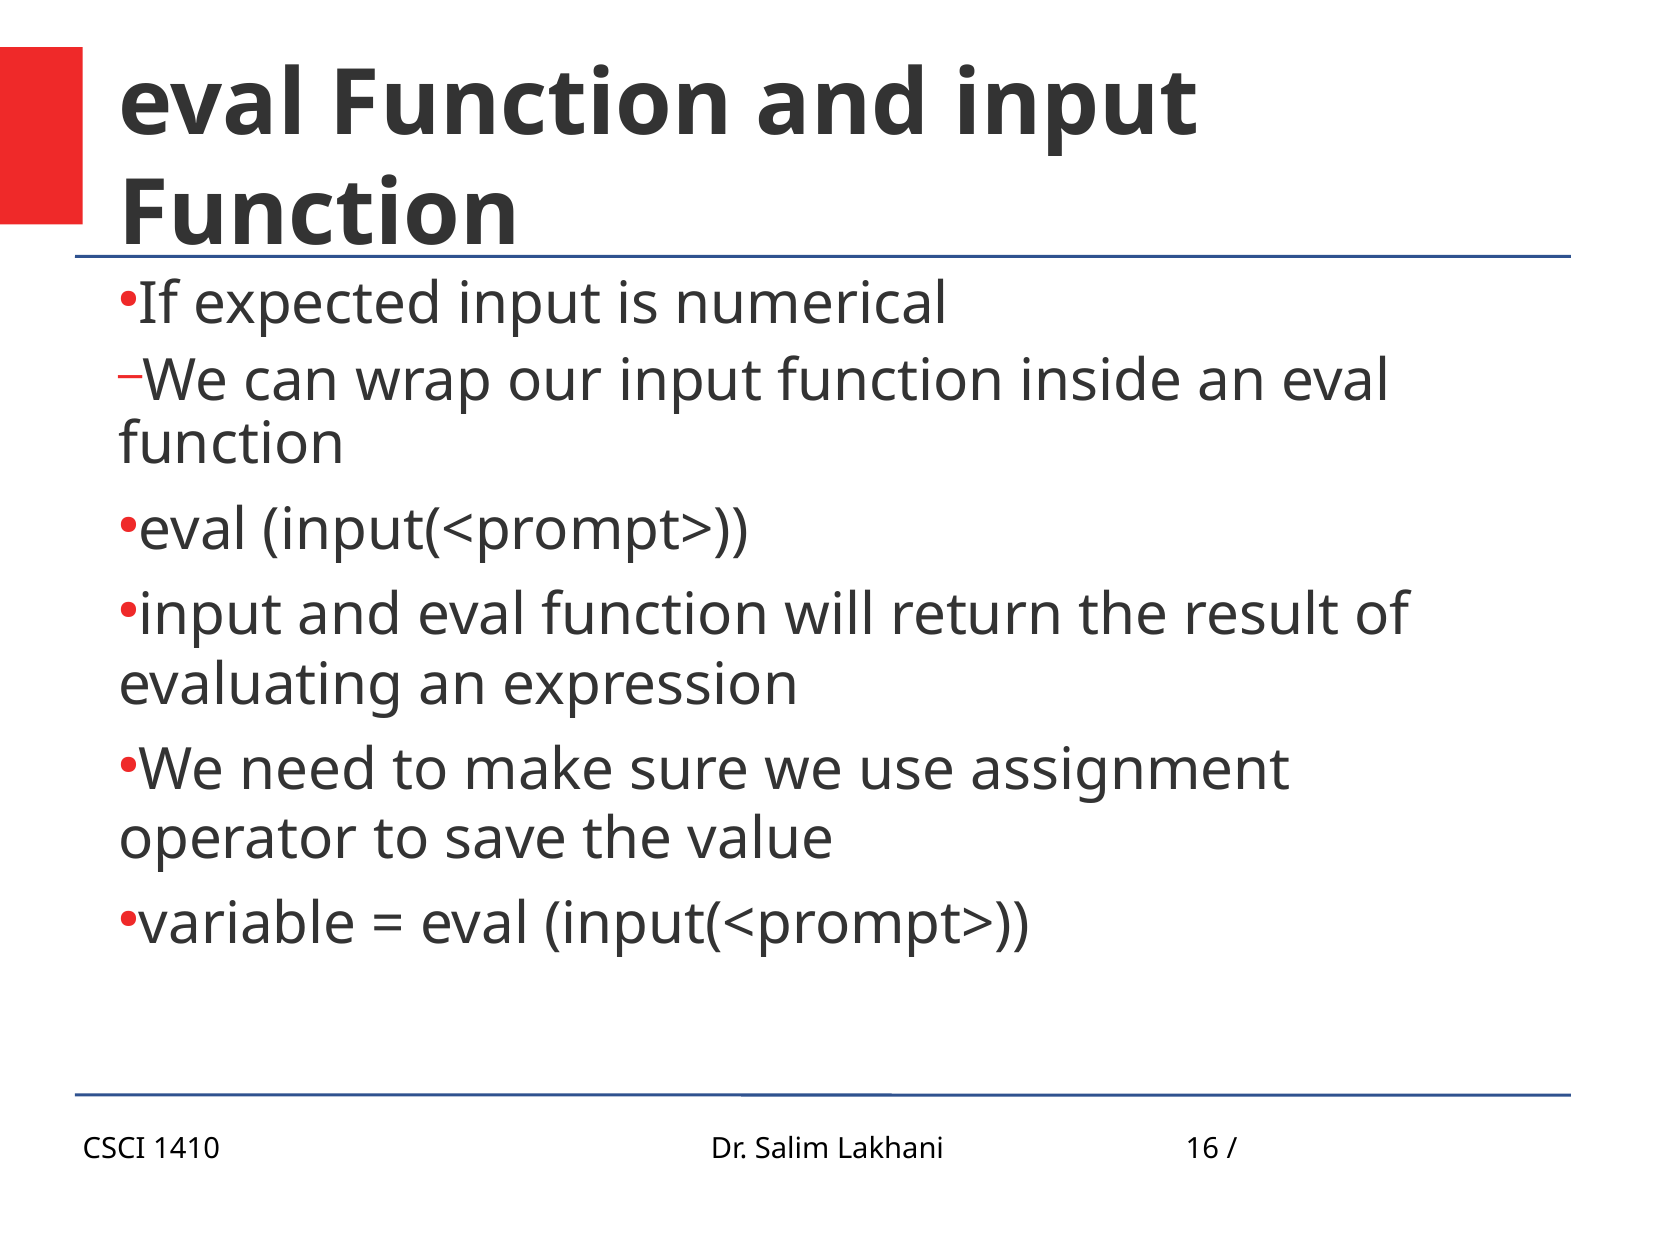

# eval Function and input Function
If expected input is numerical
We can wrap our input function inside an eval function
eval (input(<prompt>))
input and eval function will return the result of evaluating an expression
We need to make sure we use assignment operator to save the value
variable = eval (input(<prompt>))
CSCI 1410
Dr. Salim Lakhani